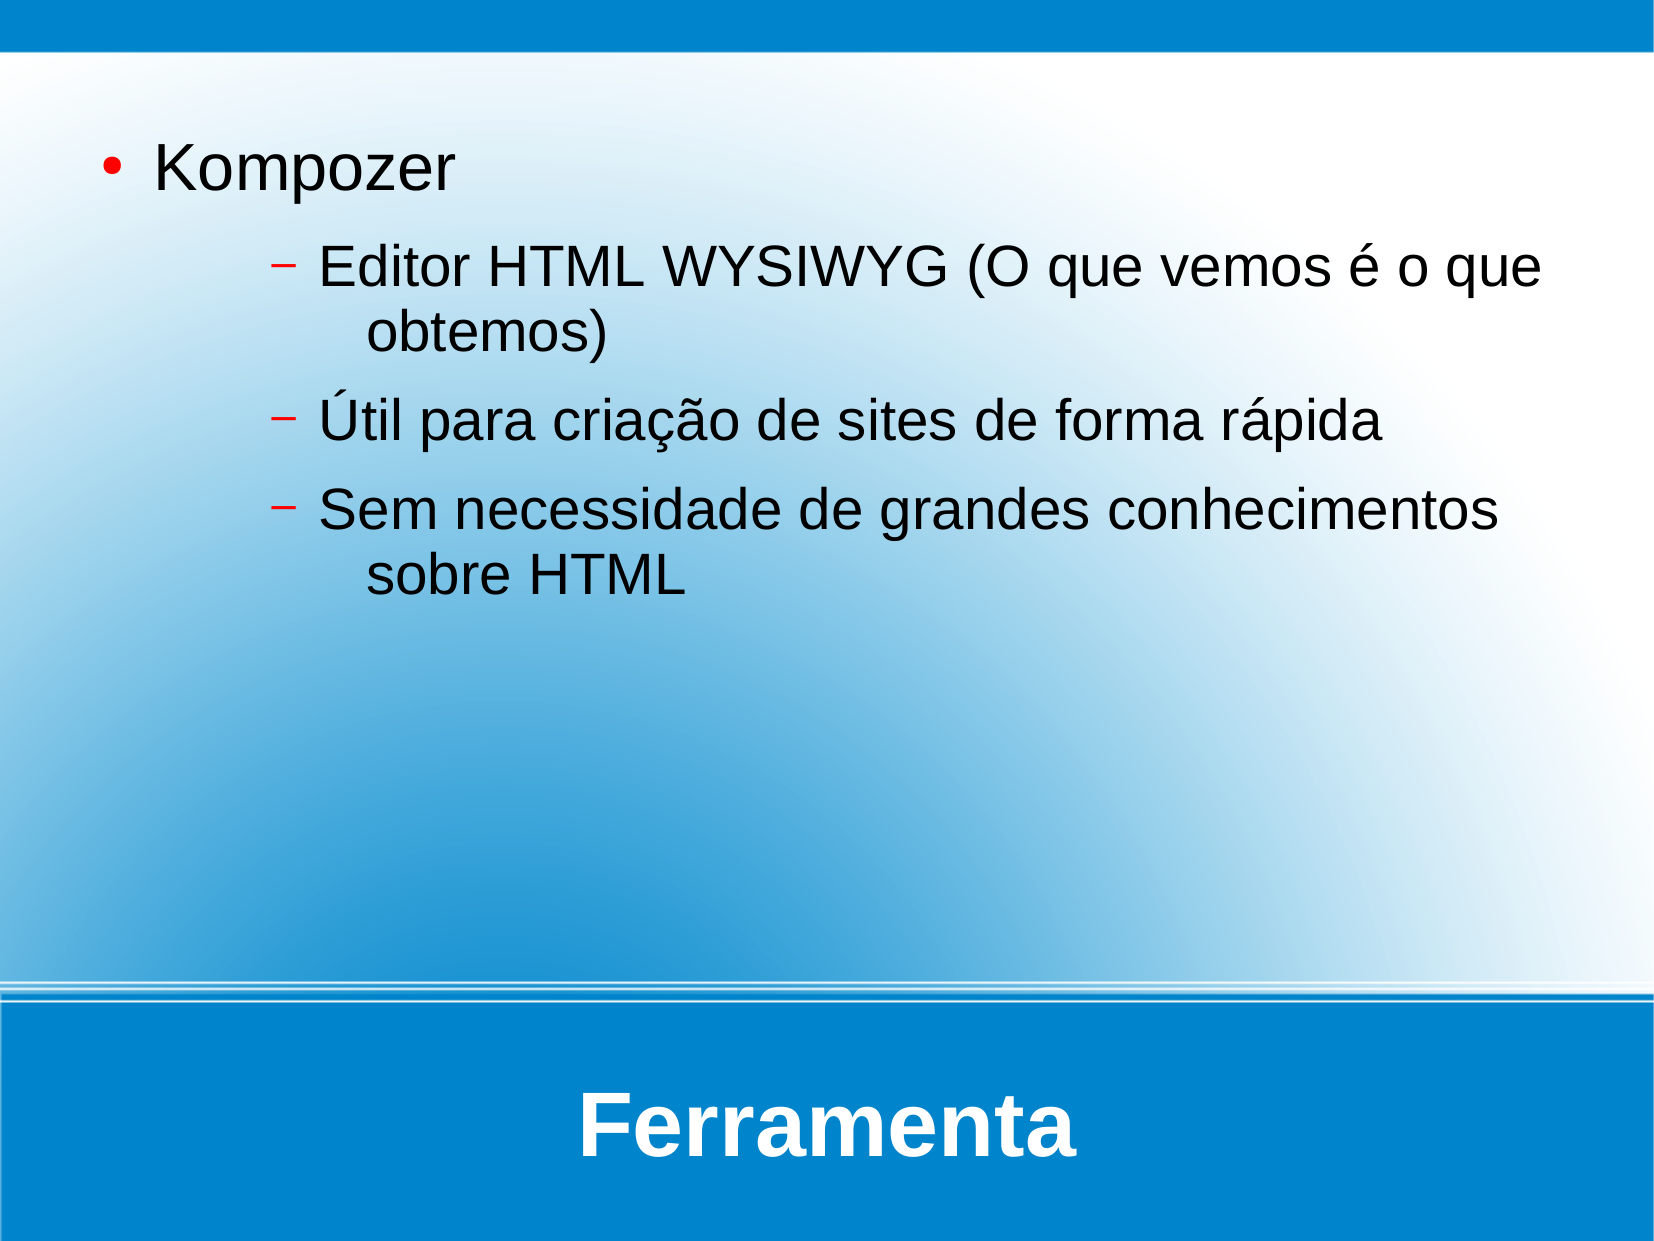

Kompozer
Editor HTML WYSIWYG (O que vemos é o que obtemos)
Útil para criação de sites de forma rápida
Sem necessidade de grandes conhecimentos sobre HTML
# Ferramenta